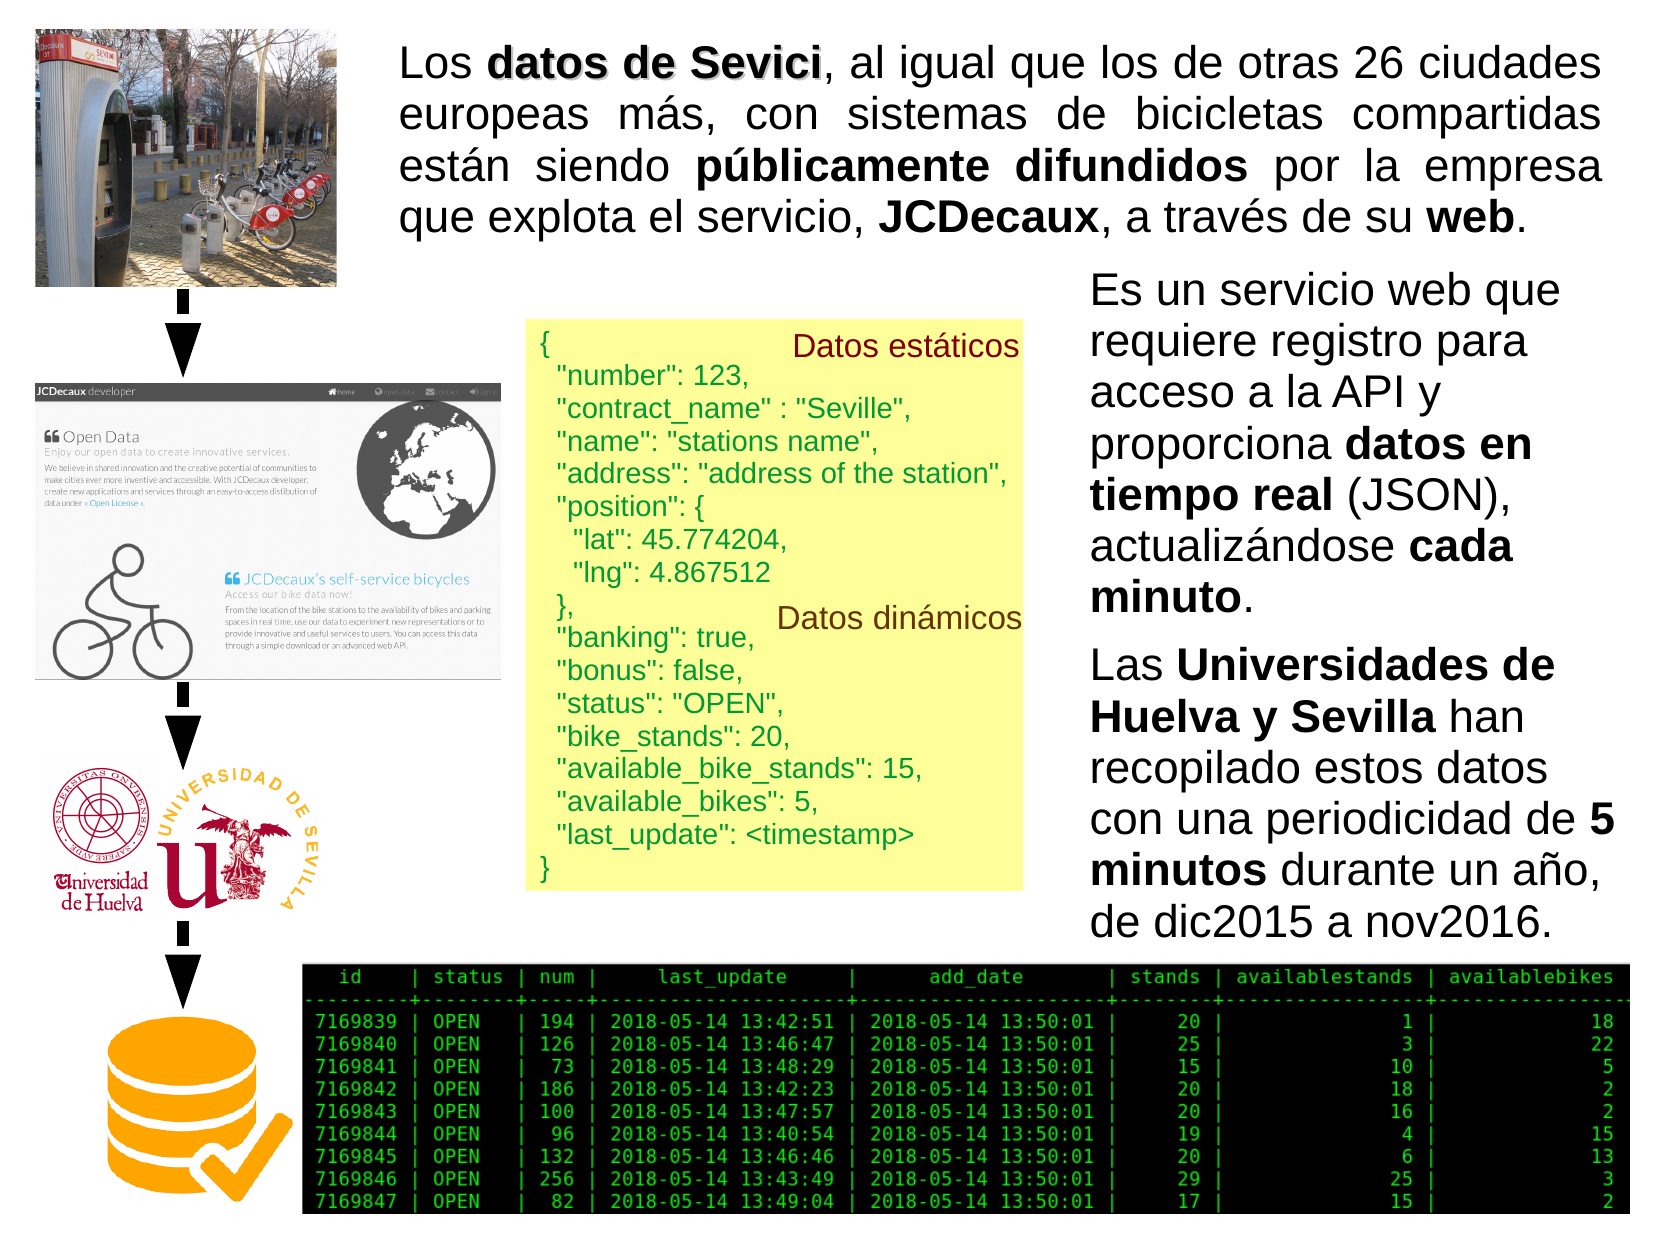

Los datos de Sevici, al igual que los de otras 26 ciudades europeas más, con sistemas de bicicletas compartidas están siendo públicamente difundidos por la empresa que explota el servicio, JCDecaux, a través de su web.
Es un servicio web que requiere registro para acceso a la API y proporciona datos en tiempo real (JSON), actualizándose cada minuto.
{
 "number": 123,
 "contract_name" : "Seville",
 "name": "stations name",
 "address": "address of the station",
 "position": {
 "lat": 45.774204,
 "lng": 4.867512
 },
 "banking": true,
 "bonus": false,
 "status": "OPEN",
 "bike_stands": 20,
 "available_bike_stands": 15,
 "available_bikes": 5,
 "last_update": <timestamp>
}
Datos estáticos
Datos dinámicos
Las Universidades de Huelva y Sevilla han recopilado estos datos con una periodicidad de 5 minutos durante un año, de dic2015 a nov2016.